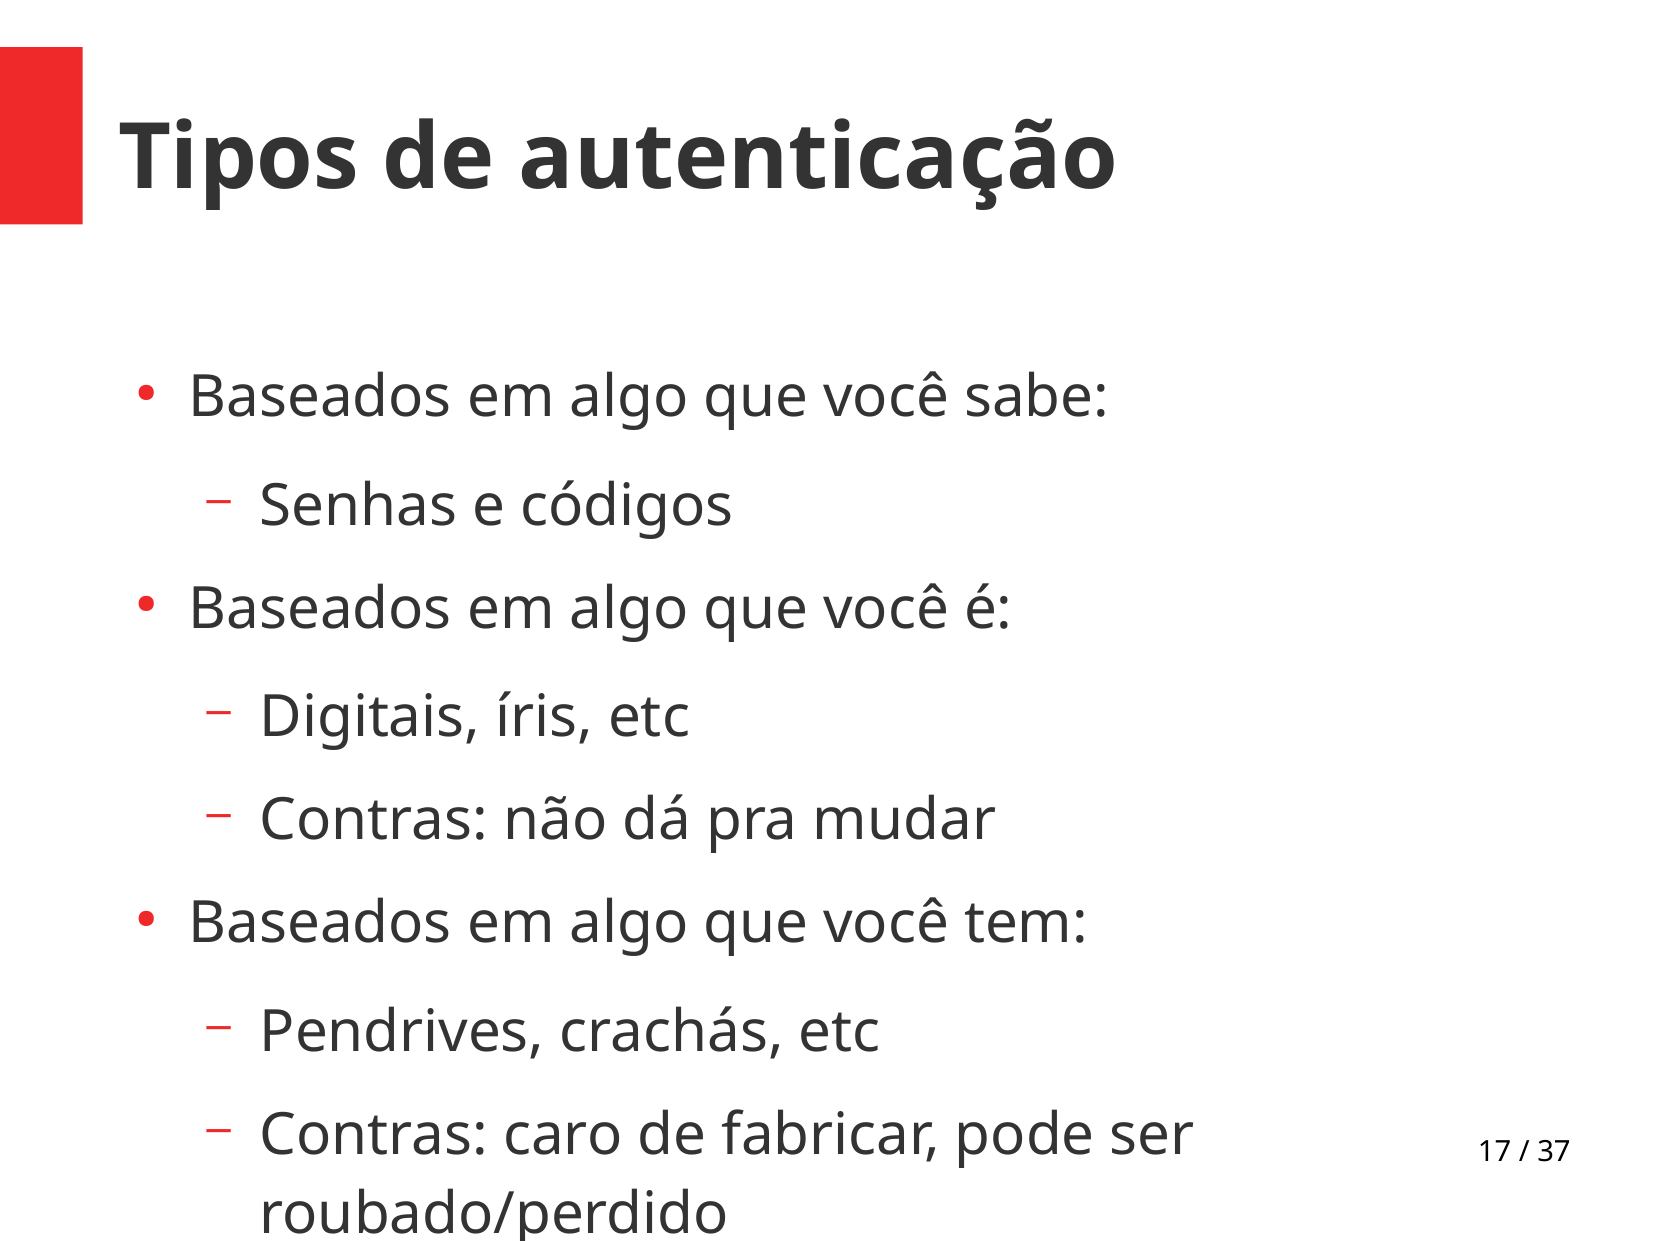

# Tipos de autenticação
Baseados em algo que você sabe:
Senhas e códigos
Baseados em algo que você é:
Digitais, íris, etc
Contras: não dá pra mudar
Baseados em algo que você tem:
Pendrives, crachás, etc
Contras: caro de fabricar, pode ser roubado/perdido
17